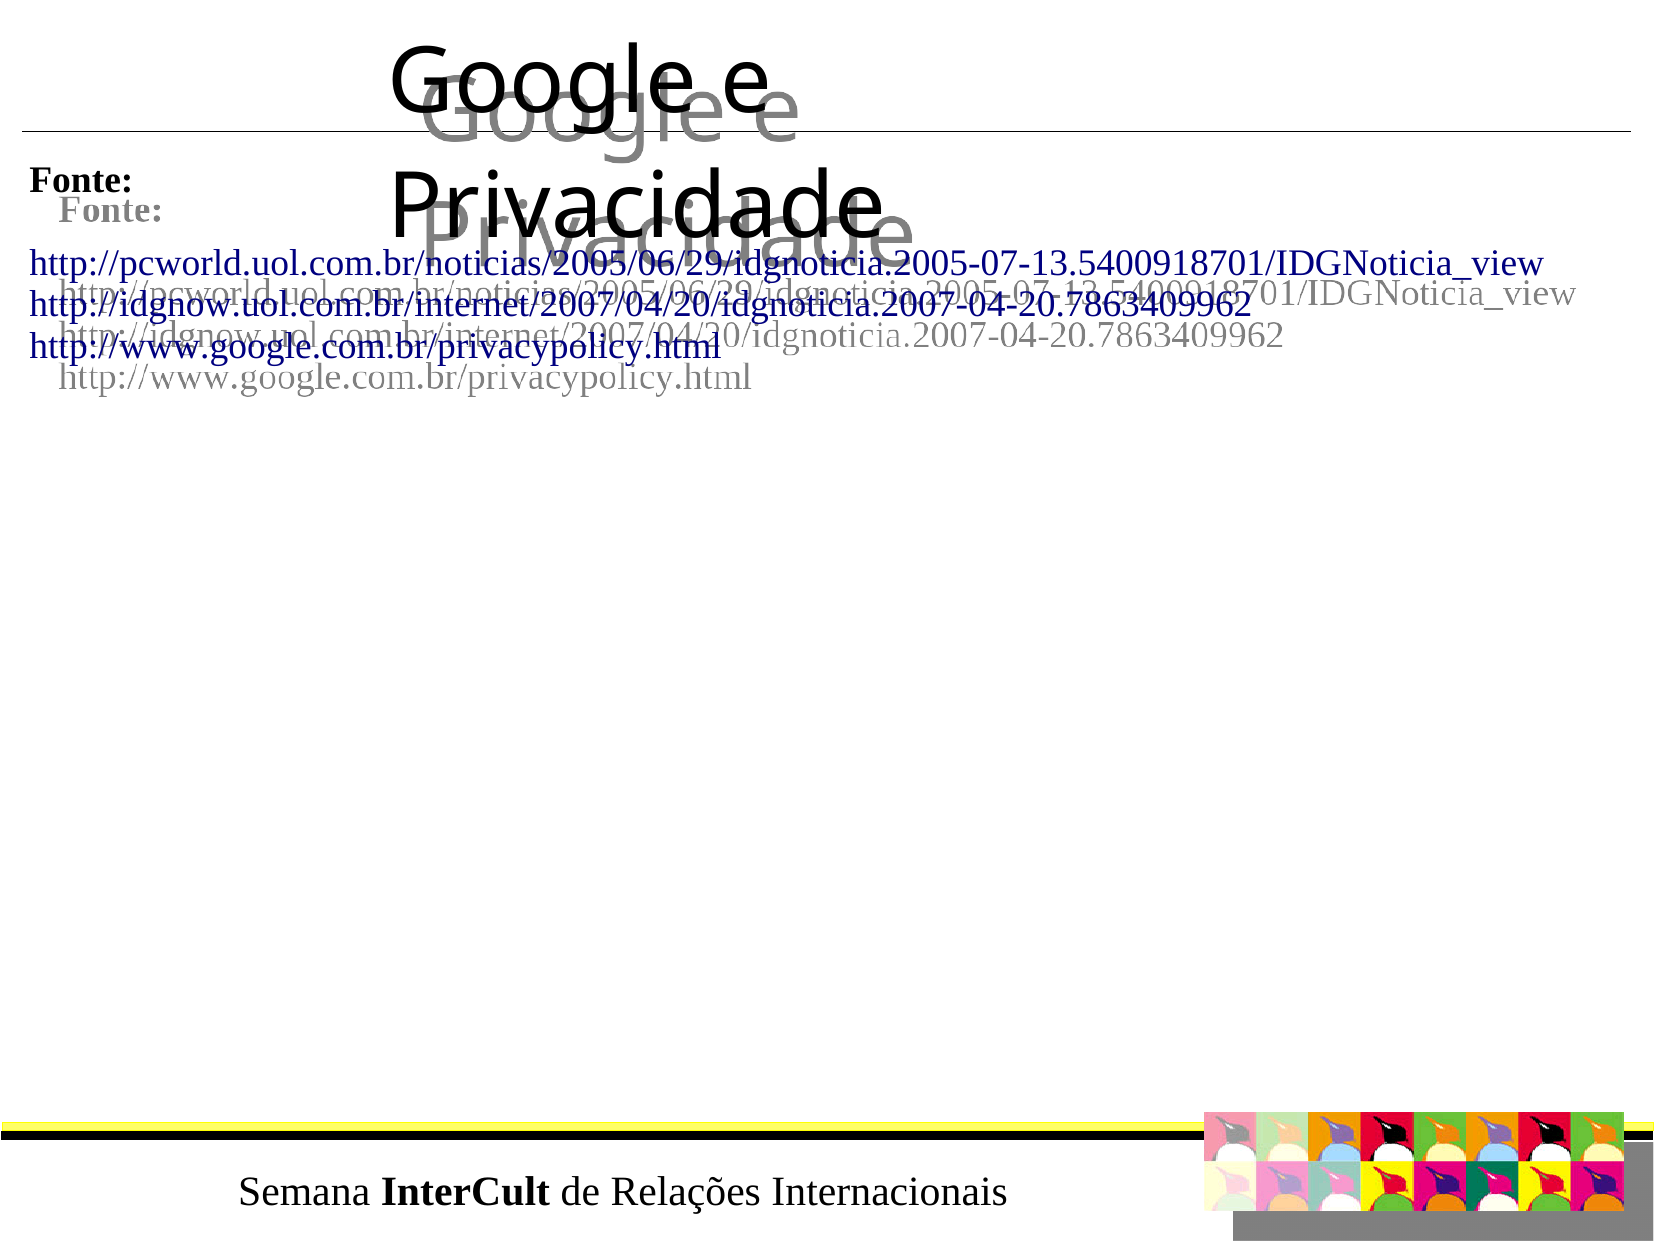

Google e Privacidade
Fonte:
http://pcworld.uol.com.br/noticias/2005/06/29/idgnoticia.2005-07-13.5400918701/IDGNoticia_view
http://idgnow.uol.com.br/internet/2007/04/20/idgnoticia.2007-04-20.7863409962
http://www.google.com.br/privacypolicy.html
Semana InterCult de Relações Internacionais